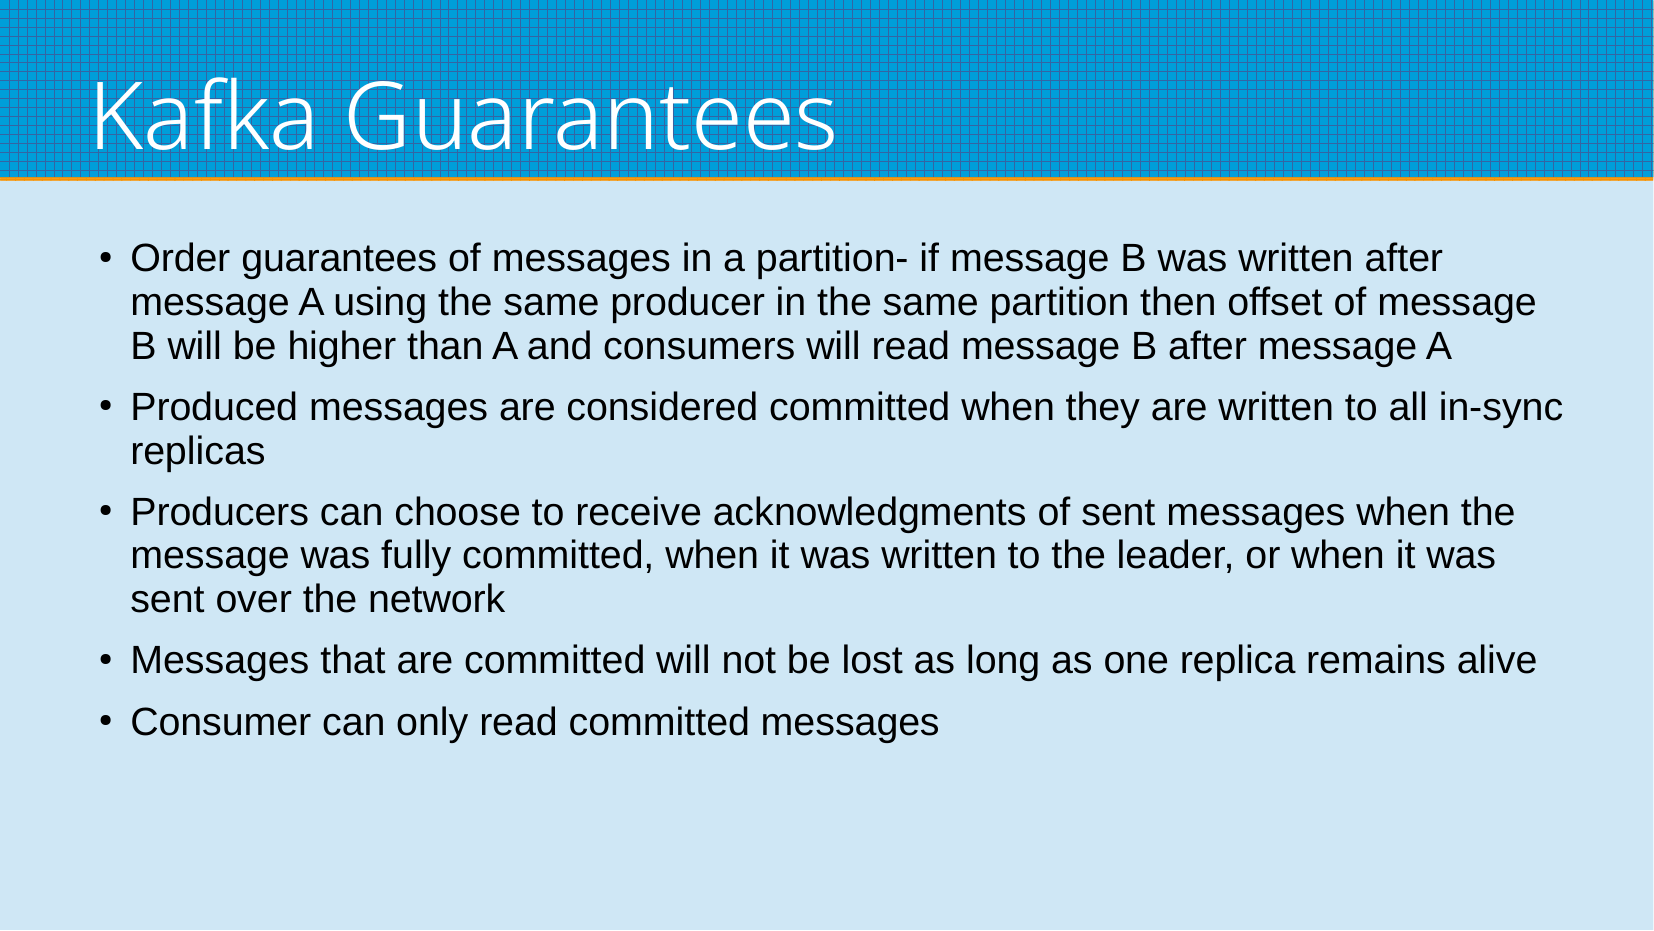

# Kafka Guarantees
Order guarantees of messages in a partition- if message B was written after message A using the same producer in the same partition then offset of message B will be higher than A and consumers will read message B after message A
Produced messages are considered committed when they are written to all in-sync replicas
Producers can choose to receive acknowledgments of sent messages when the message was fully committed, when it was written to the leader, or when it was sent over the network
Messages that are committed will not be lost as long as one replica remains alive
Consumer can only read committed messages